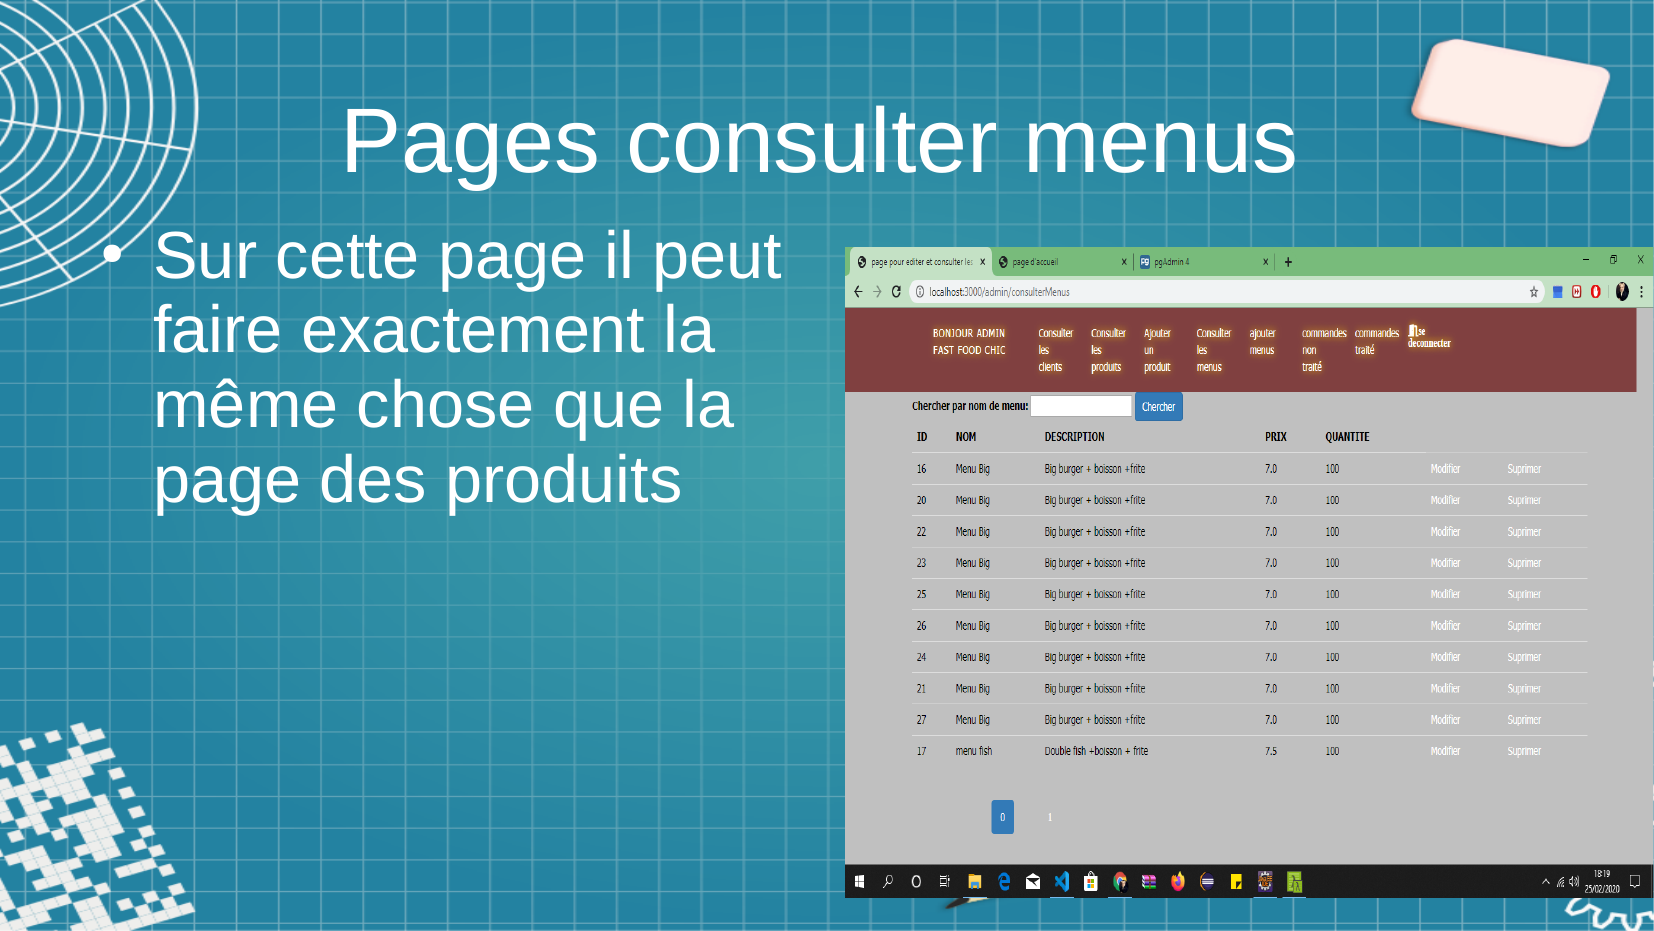

# Pages consulter menus
Sur cette page il peut faire exactement la même chose que la page des produits